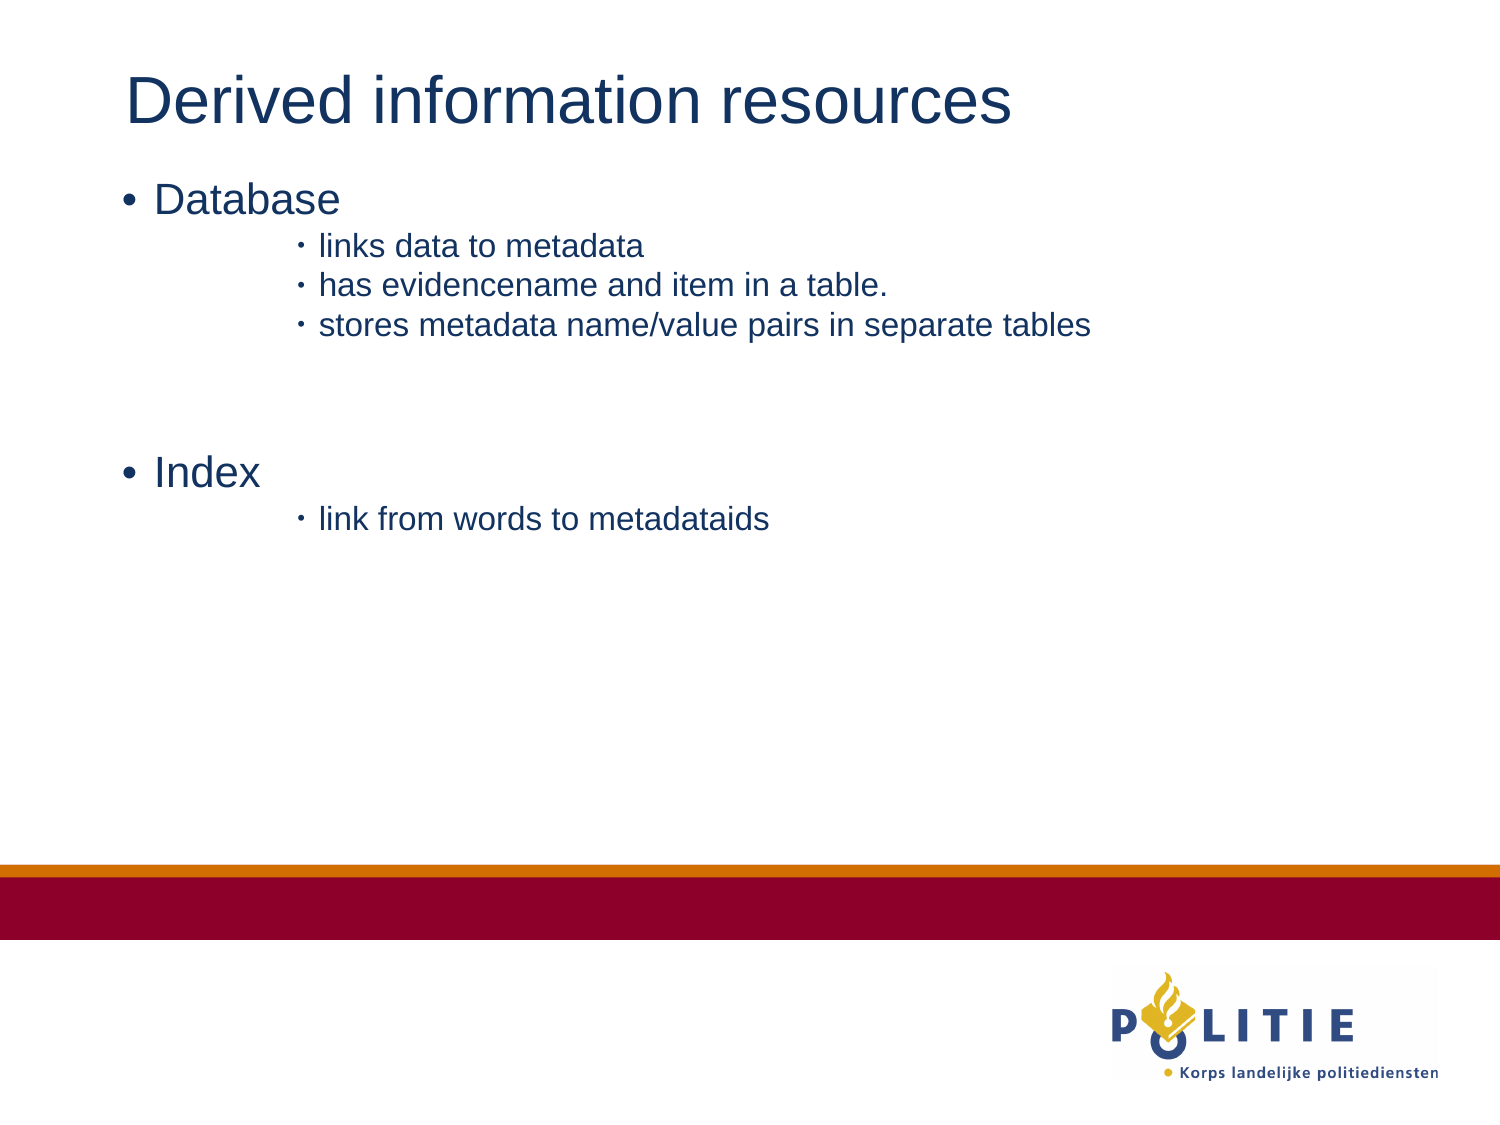

# Derived information resources
Database
links data to metadata
has evidencename and item in a table.
stores metadata name/value pairs in separate tables
Index
link from words to metadataids